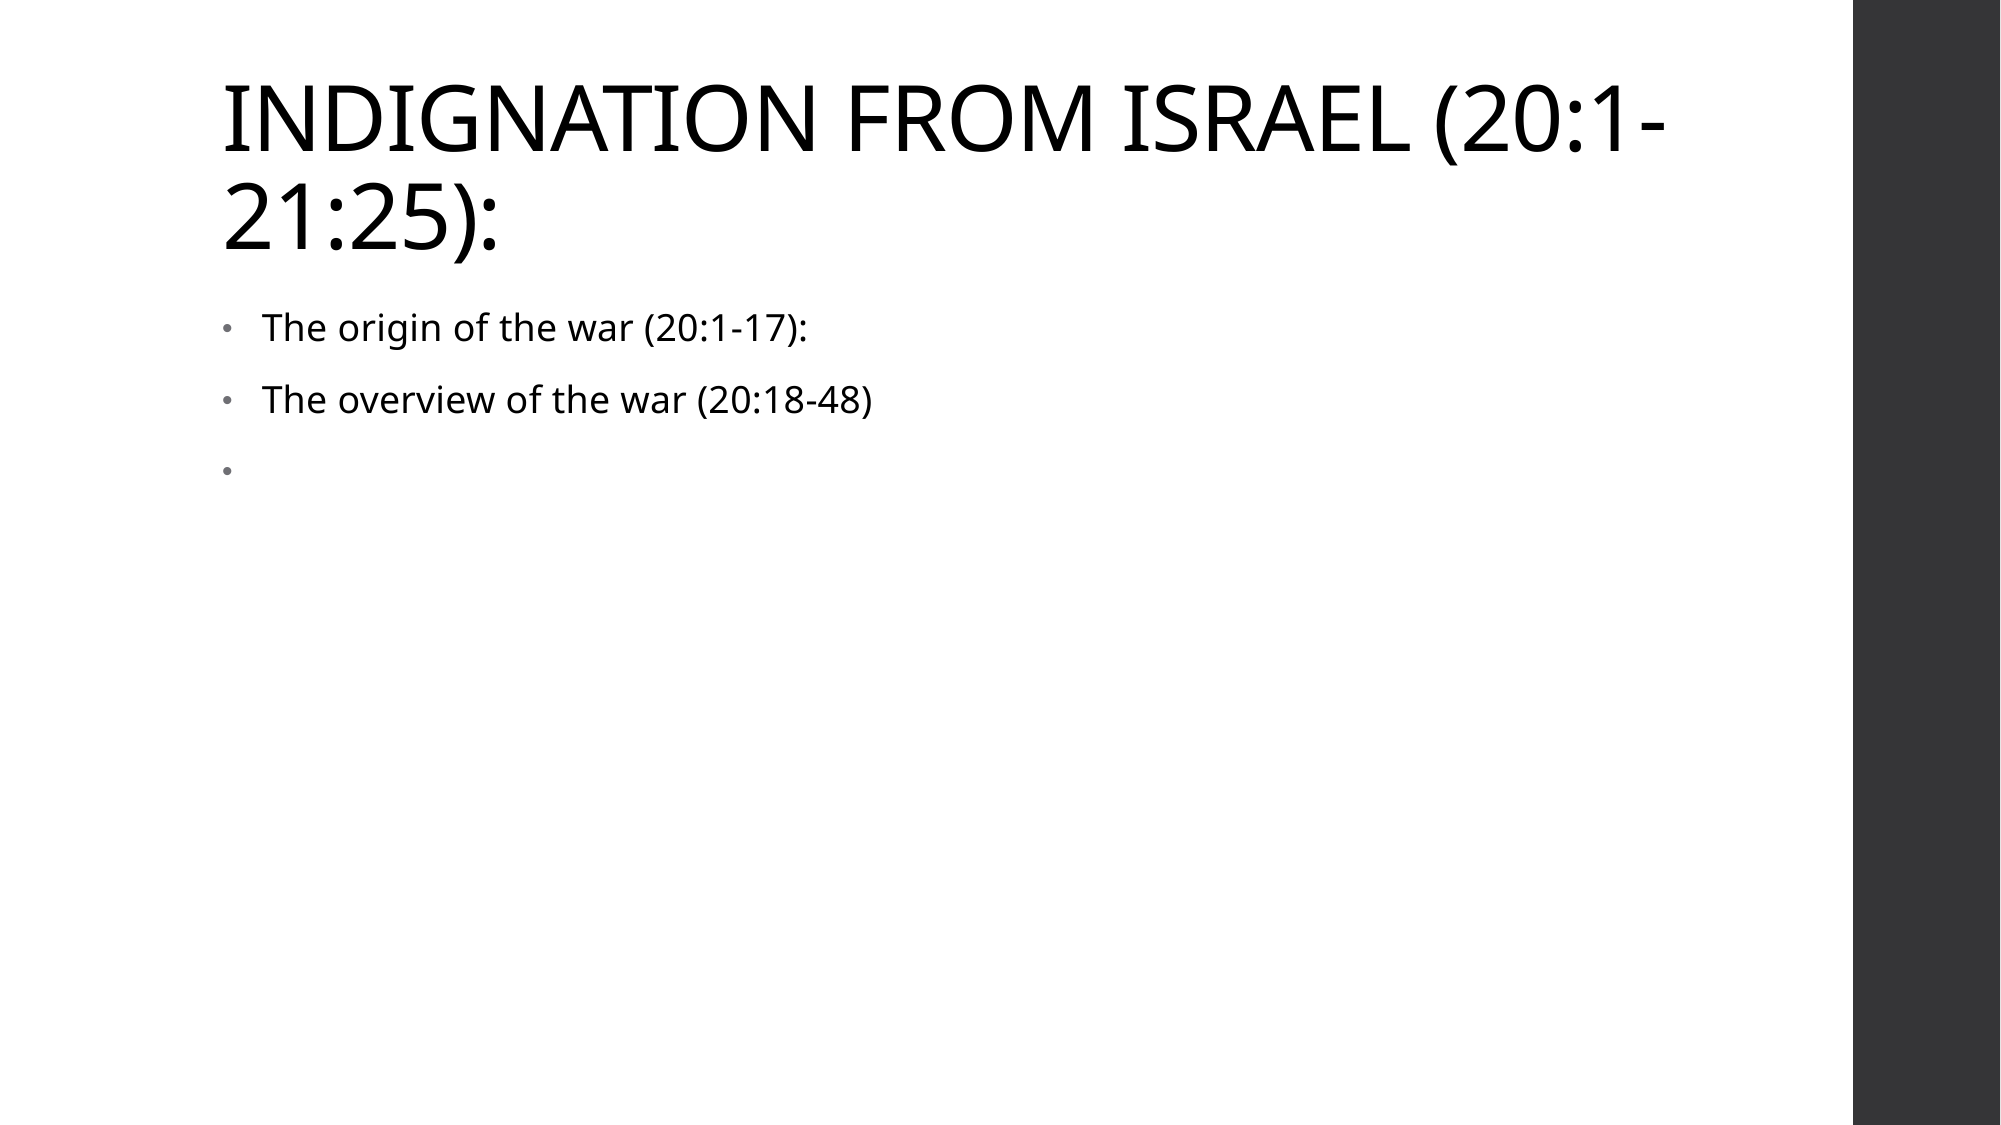

# INDIGNATION FROM ISRAEL (20:1-21:25):
 The origin of the war (20:1-17):
 The overview of the war (20:18-48)